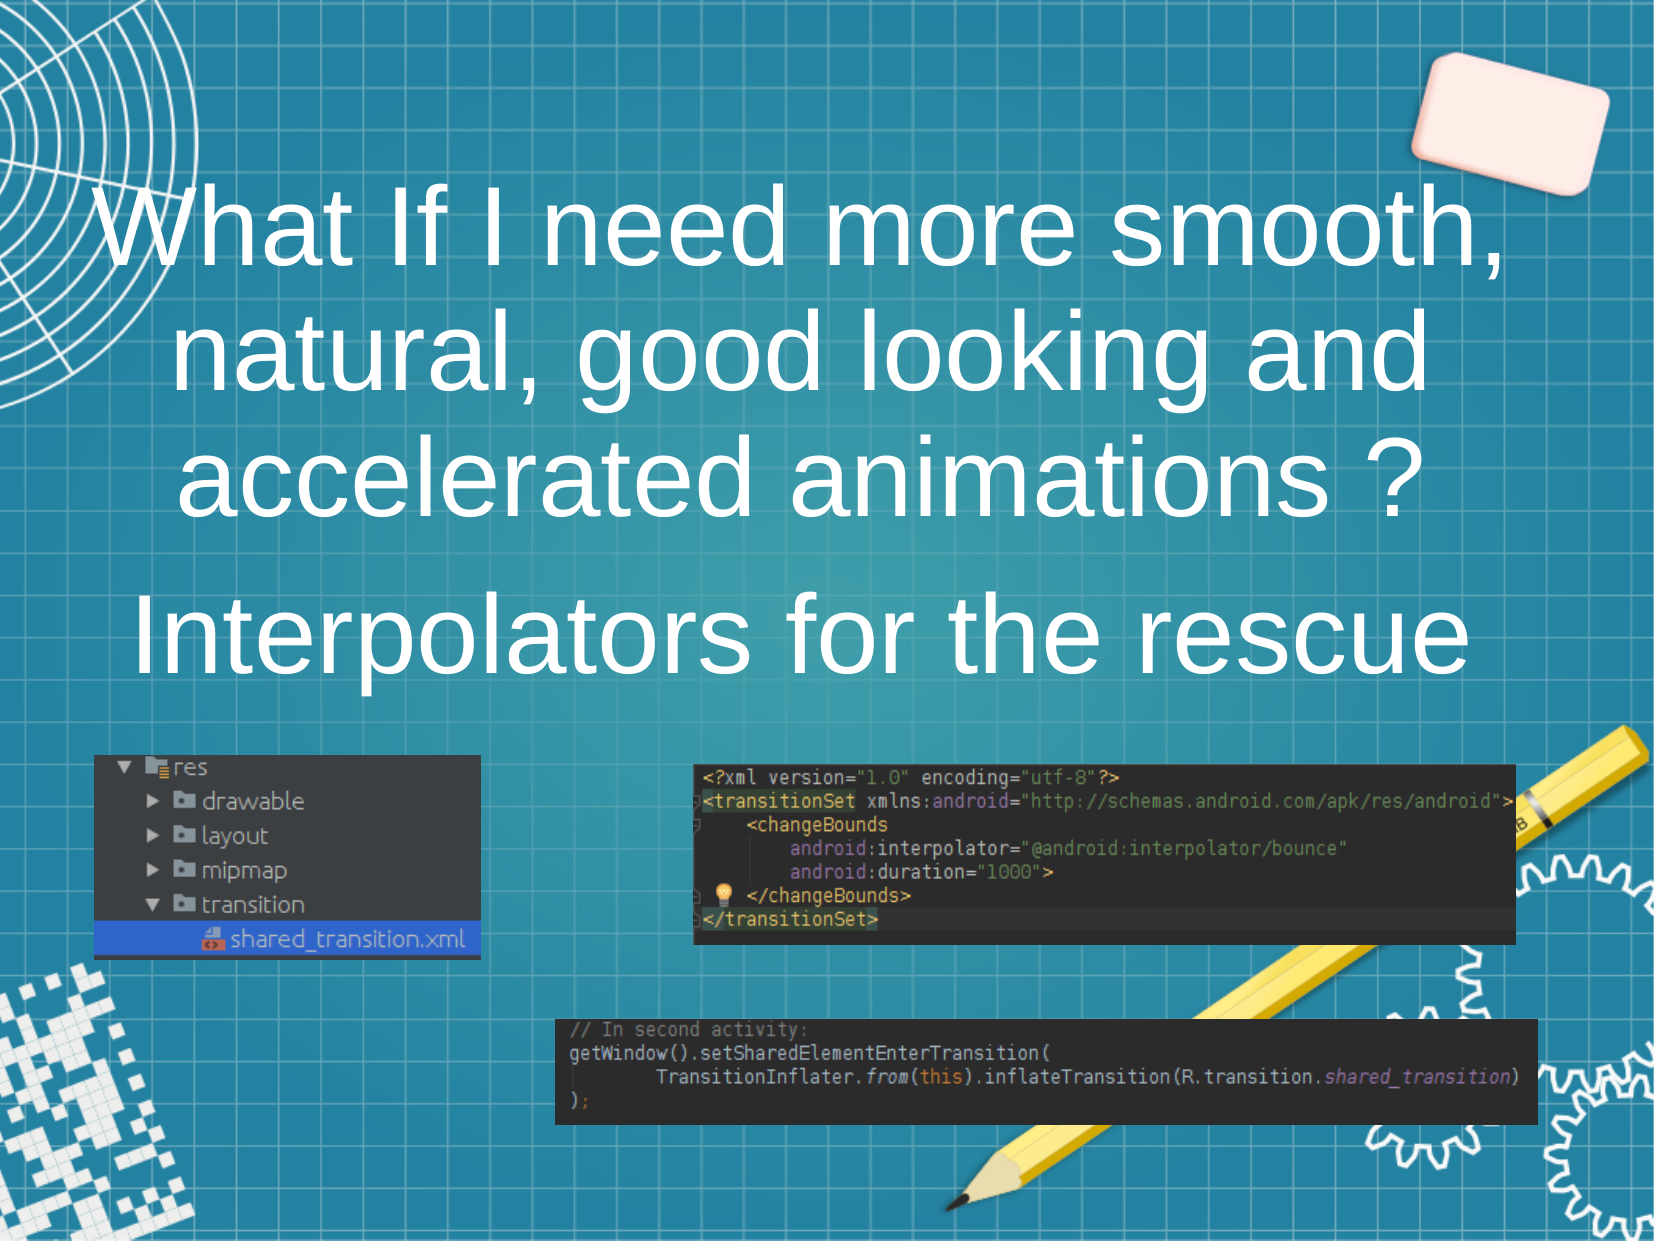

# What If I need more smooth, natural, good looking and accelerated animations ?
Interpolators for the rescue